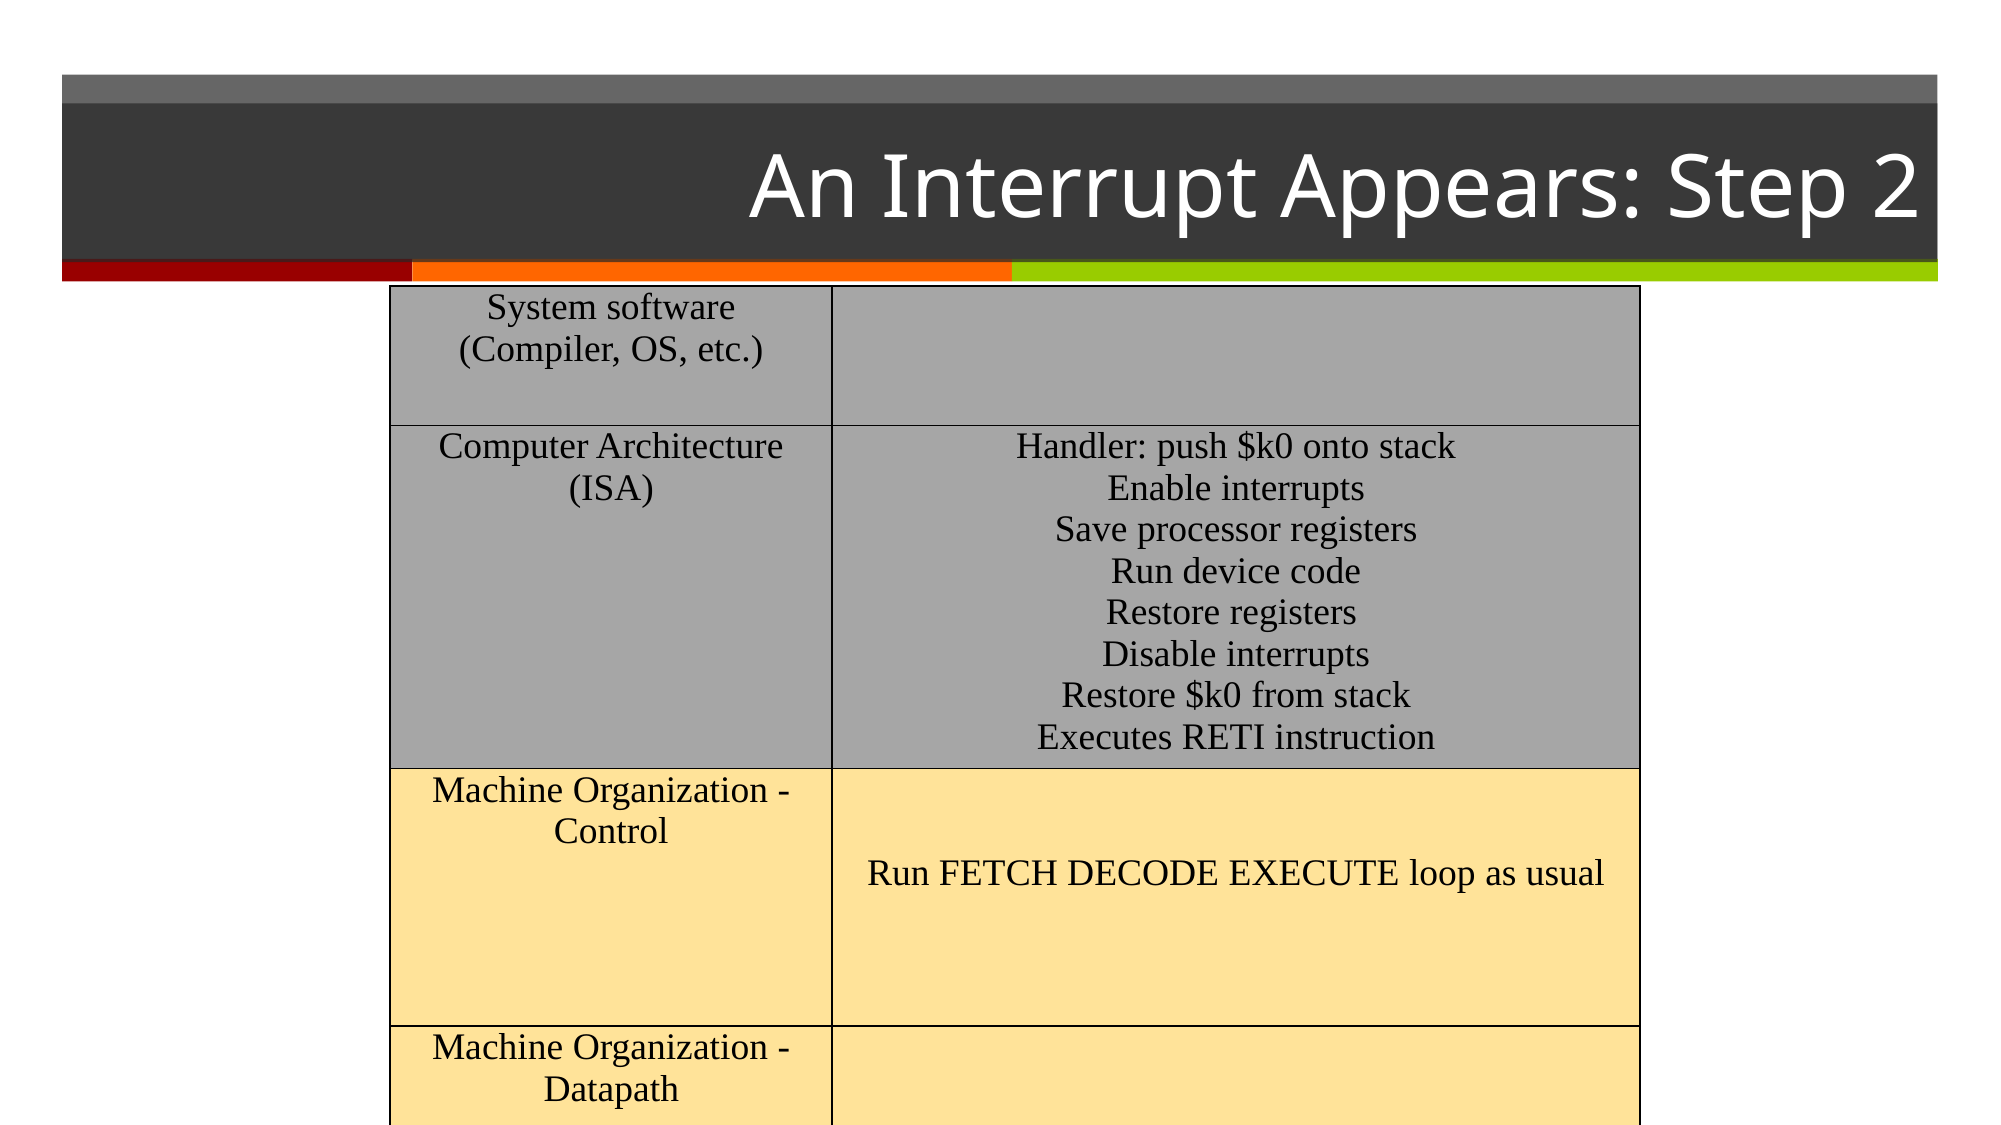

# An Interrupt Appears: Step 2
| System software (Compiler, OS, etc.) | |
| --- | --- |
| Computer Architecture (ISA) | Handler: push $k0 onto stack Enable interrupts Save processor registers Run device code Restore registers Disable interrupts Restore $k0 from stack Executes RETI instruction |
| Machine Organization - Control | Run FETCH DECODE EXECUTE loop as usual |
| Machine Organization - Datapath | |
| Sequential and Combinational Logic Elements | |
| | |
| | |
| | |